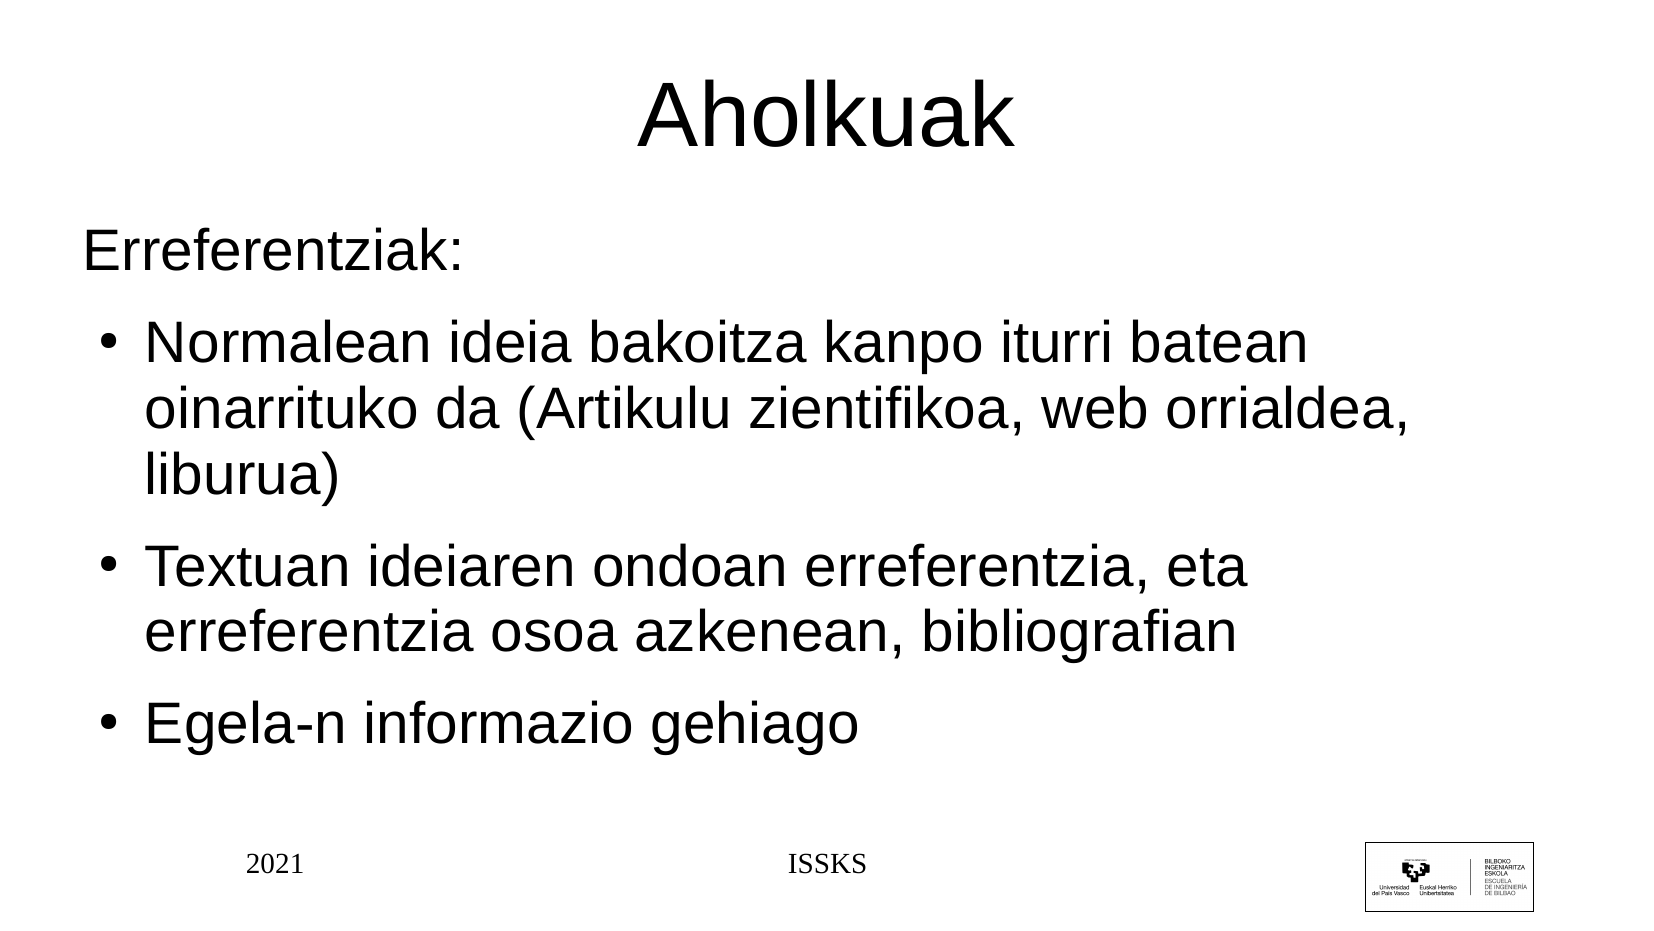

# Aholkuak
Erreferentziak:
Normalean ideia bakoitza kanpo iturri batean oinarrituko da (Artikulu zientifikoa, web orrialdea, liburua)
Textuan ideiaren ondoan erreferentzia, eta erreferentzia osoa azkenean, bibliografian
Egela-n informazio gehiago